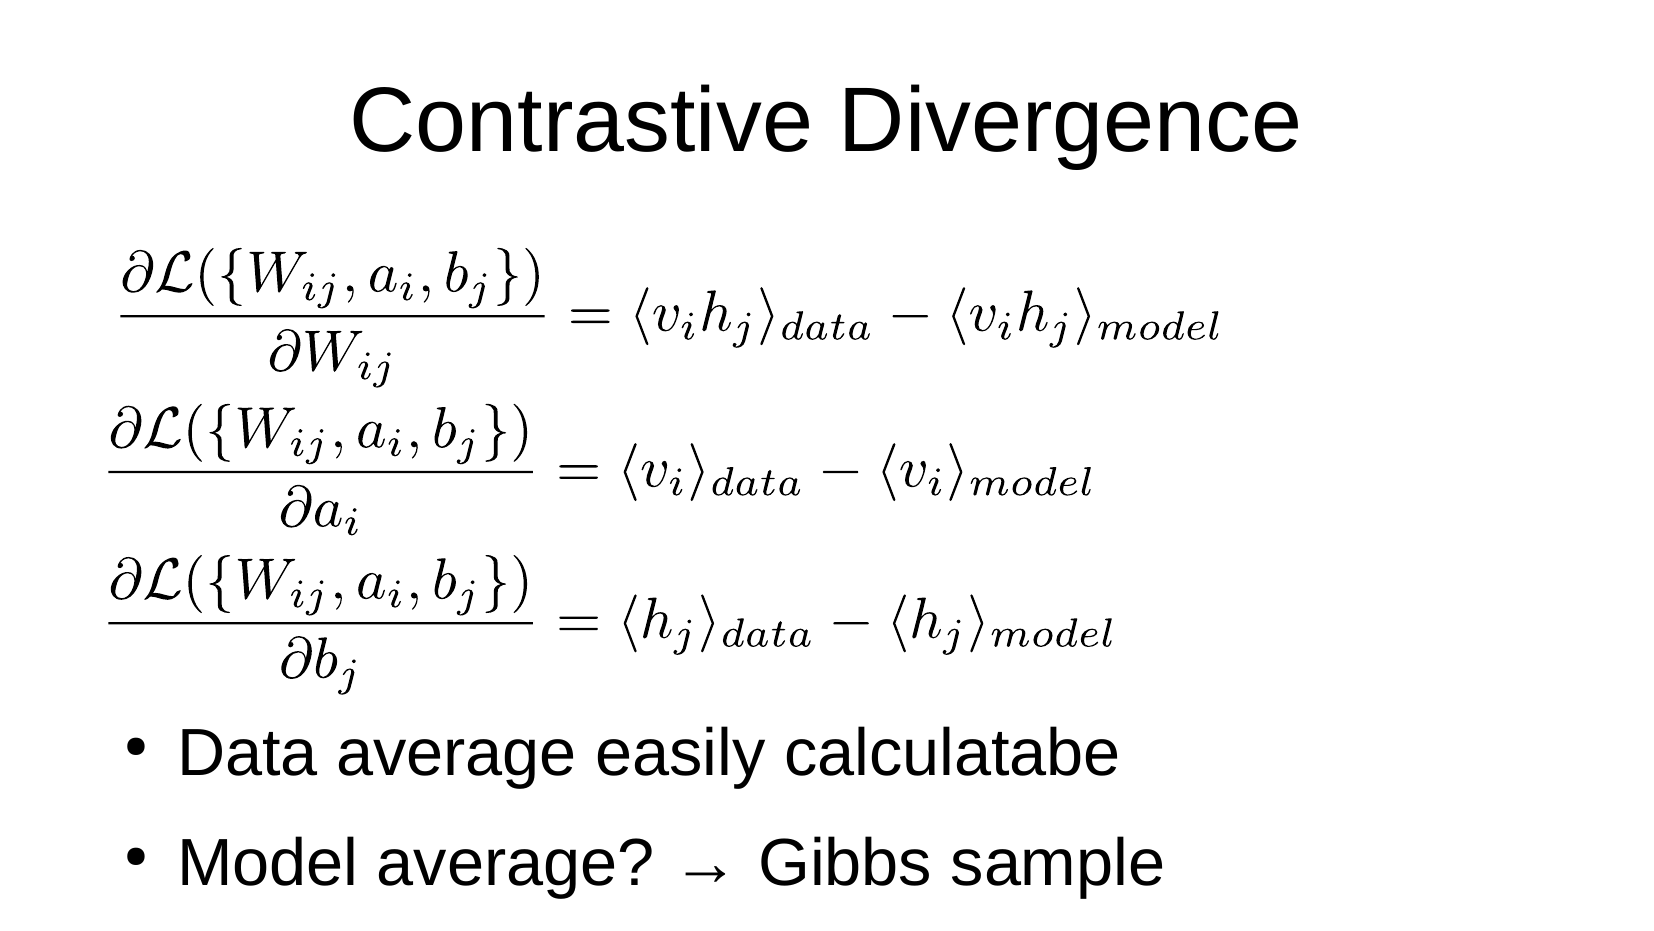

# Contrastive Divergence
Data average easily calculatabe
Model average? → Gibbs sample